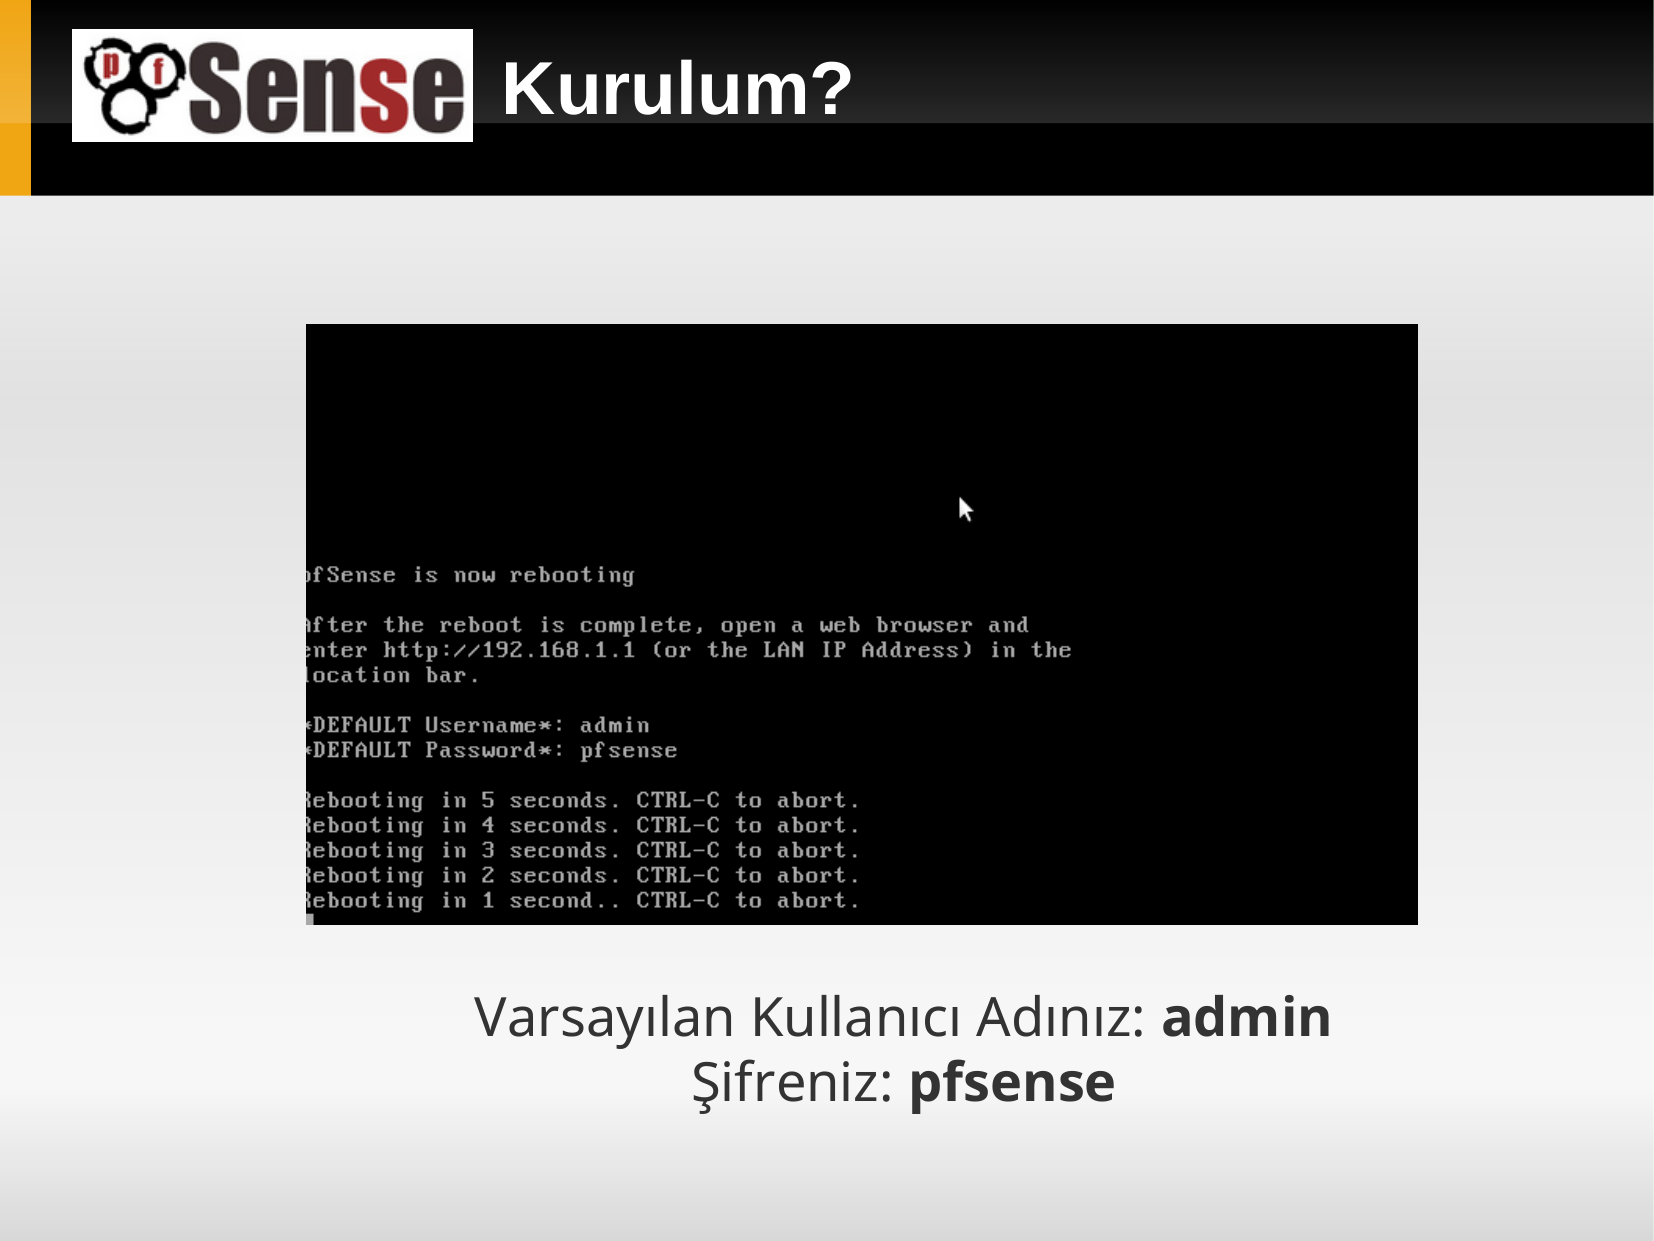

# Kurulum?
Varsayılan Kullanıcı Adınız: admin
Şifreniz: pfsense